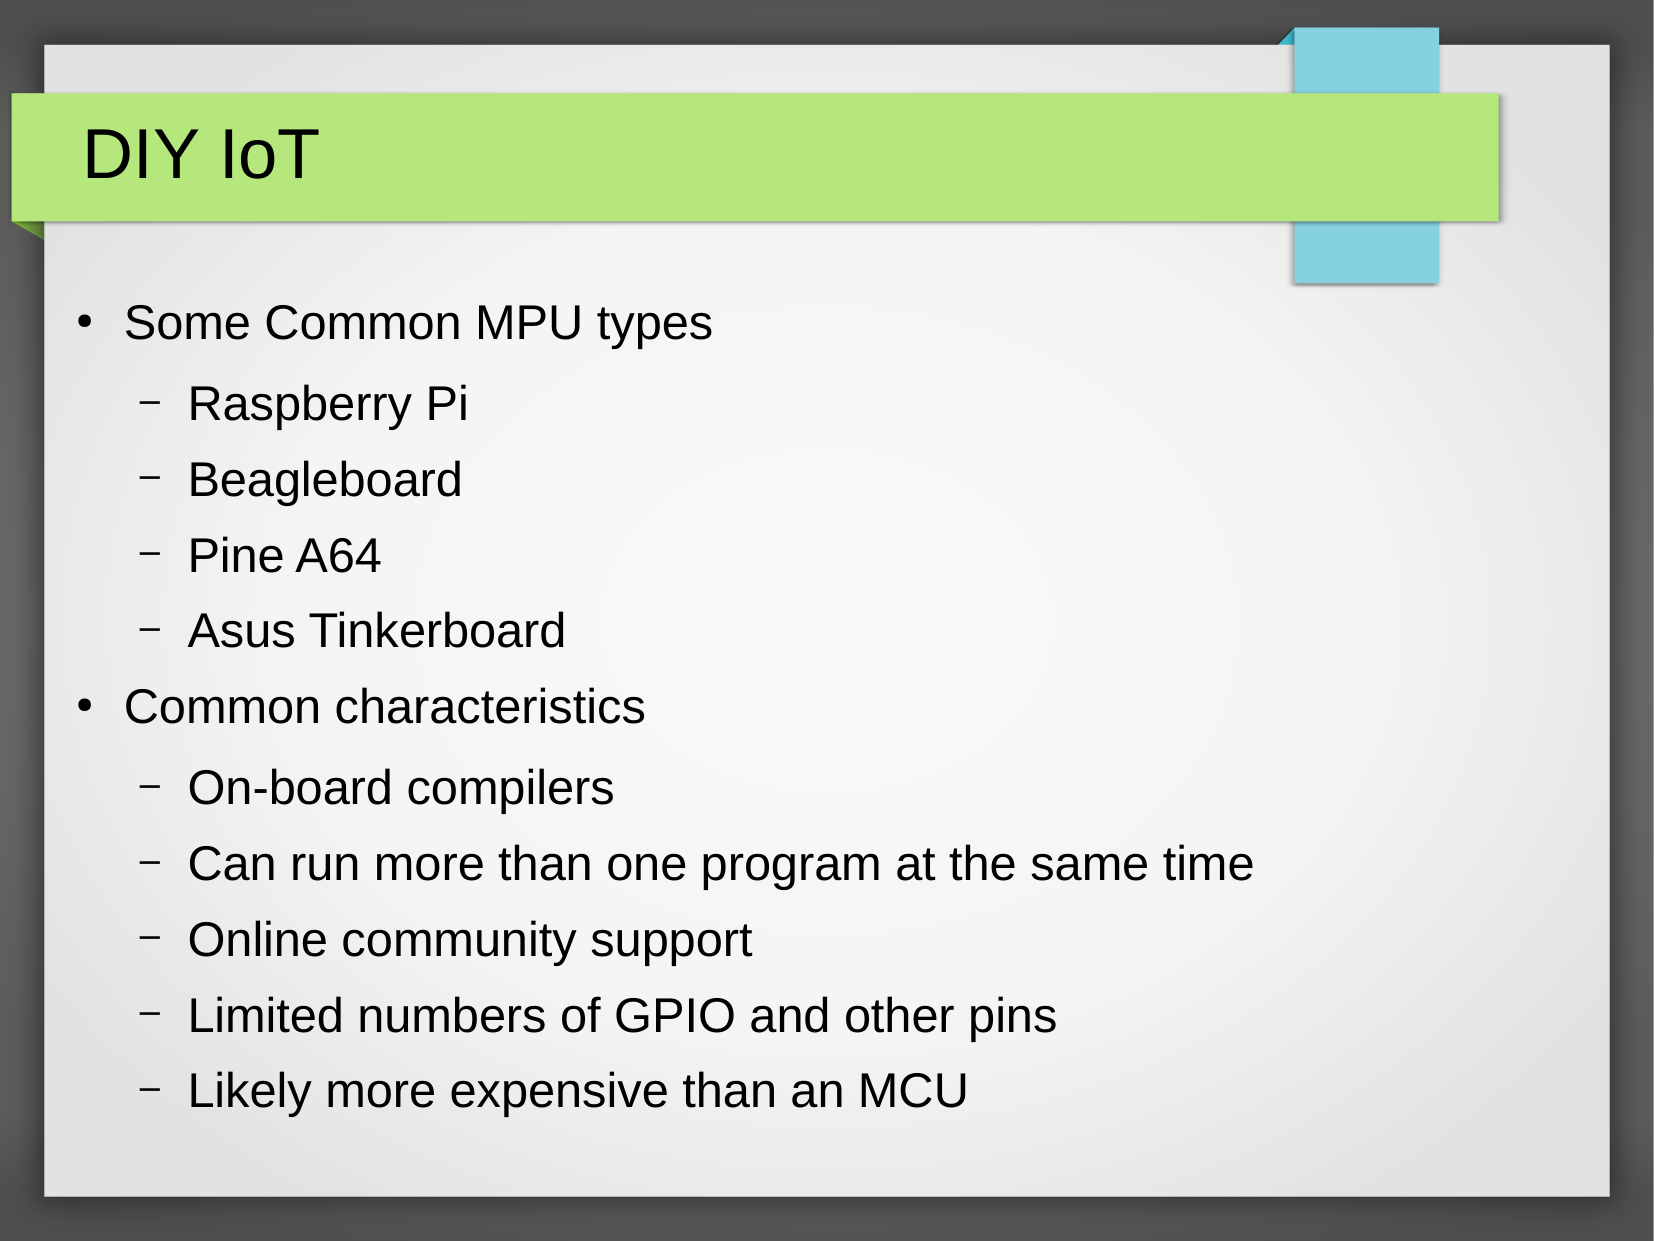

# DIY IoT
Some Common MPU types
Raspberry Pi
Beagleboard
Pine A64
Asus Tinkerboard
Common characteristics
On-board compilers
Can run more than one program at the same time
Online community support
Limited numbers of GPIO and other pins
Likely more expensive than an MCU